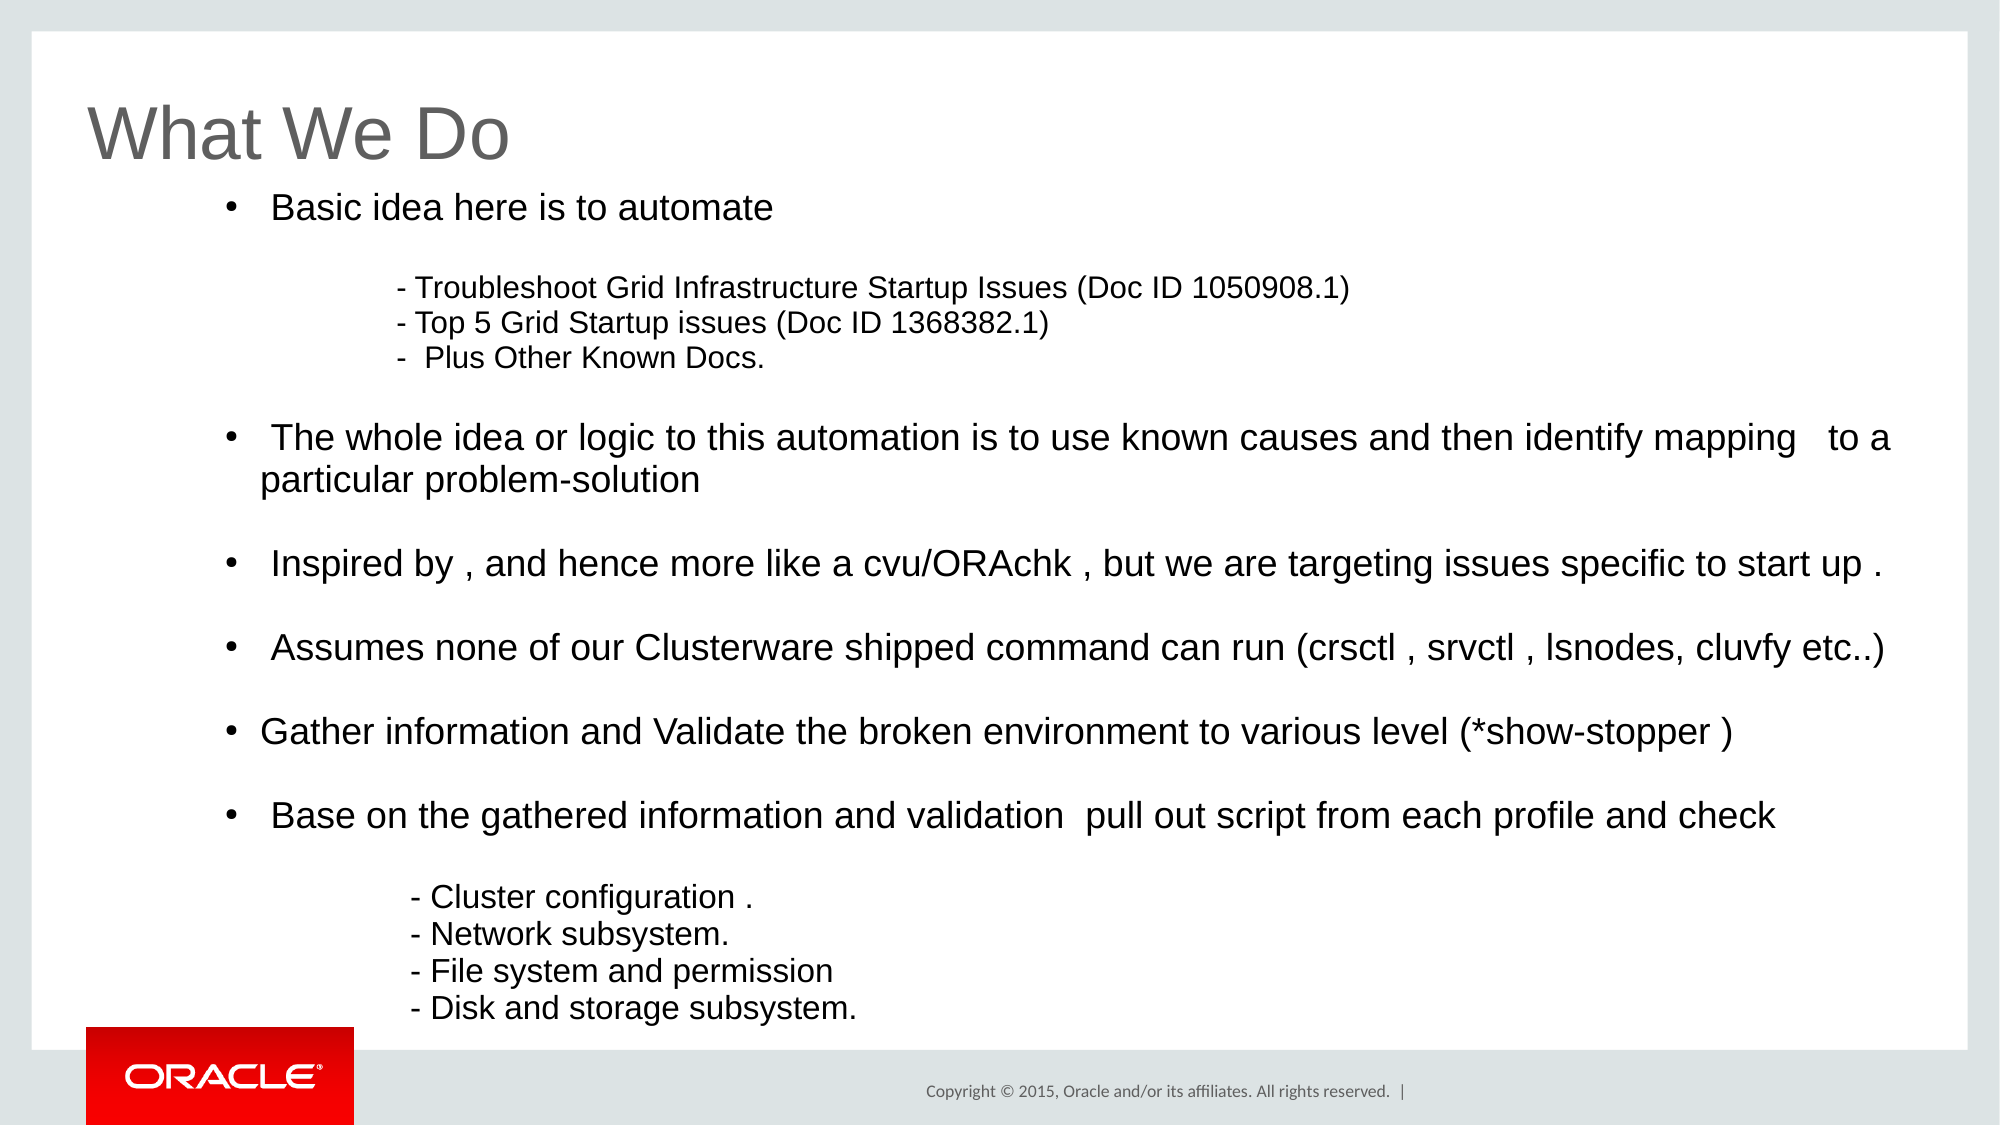

# What We Do
 Basic idea here is to automate
 	 - Troubleshoot Grid Infrastructure Startup Issues (Doc ID 1050908.1)
	 - Top 5 Grid Startup issues (Doc ID 1368382.1)
	 - Plus Other Known Docs.
 The whole idea or logic to this automation is to use known causes and then identify mapping to a particular problem-solution
 Inspired by , and hence more like a cvu/ORAchk , but we are targeting issues specific to start up .
 Assumes none of our Clusterware shipped command can run (crsctl , srvctl , lsnodes, cluvfy etc..)
Gather information and Validate the broken environment to various level (*show-stopper )
 Base on the gathered information and validation pull out script from each profile and check
		- Cluster configuration .
		- Network subsystem.
		- File system and permission
		- Disk and storage subsystem.